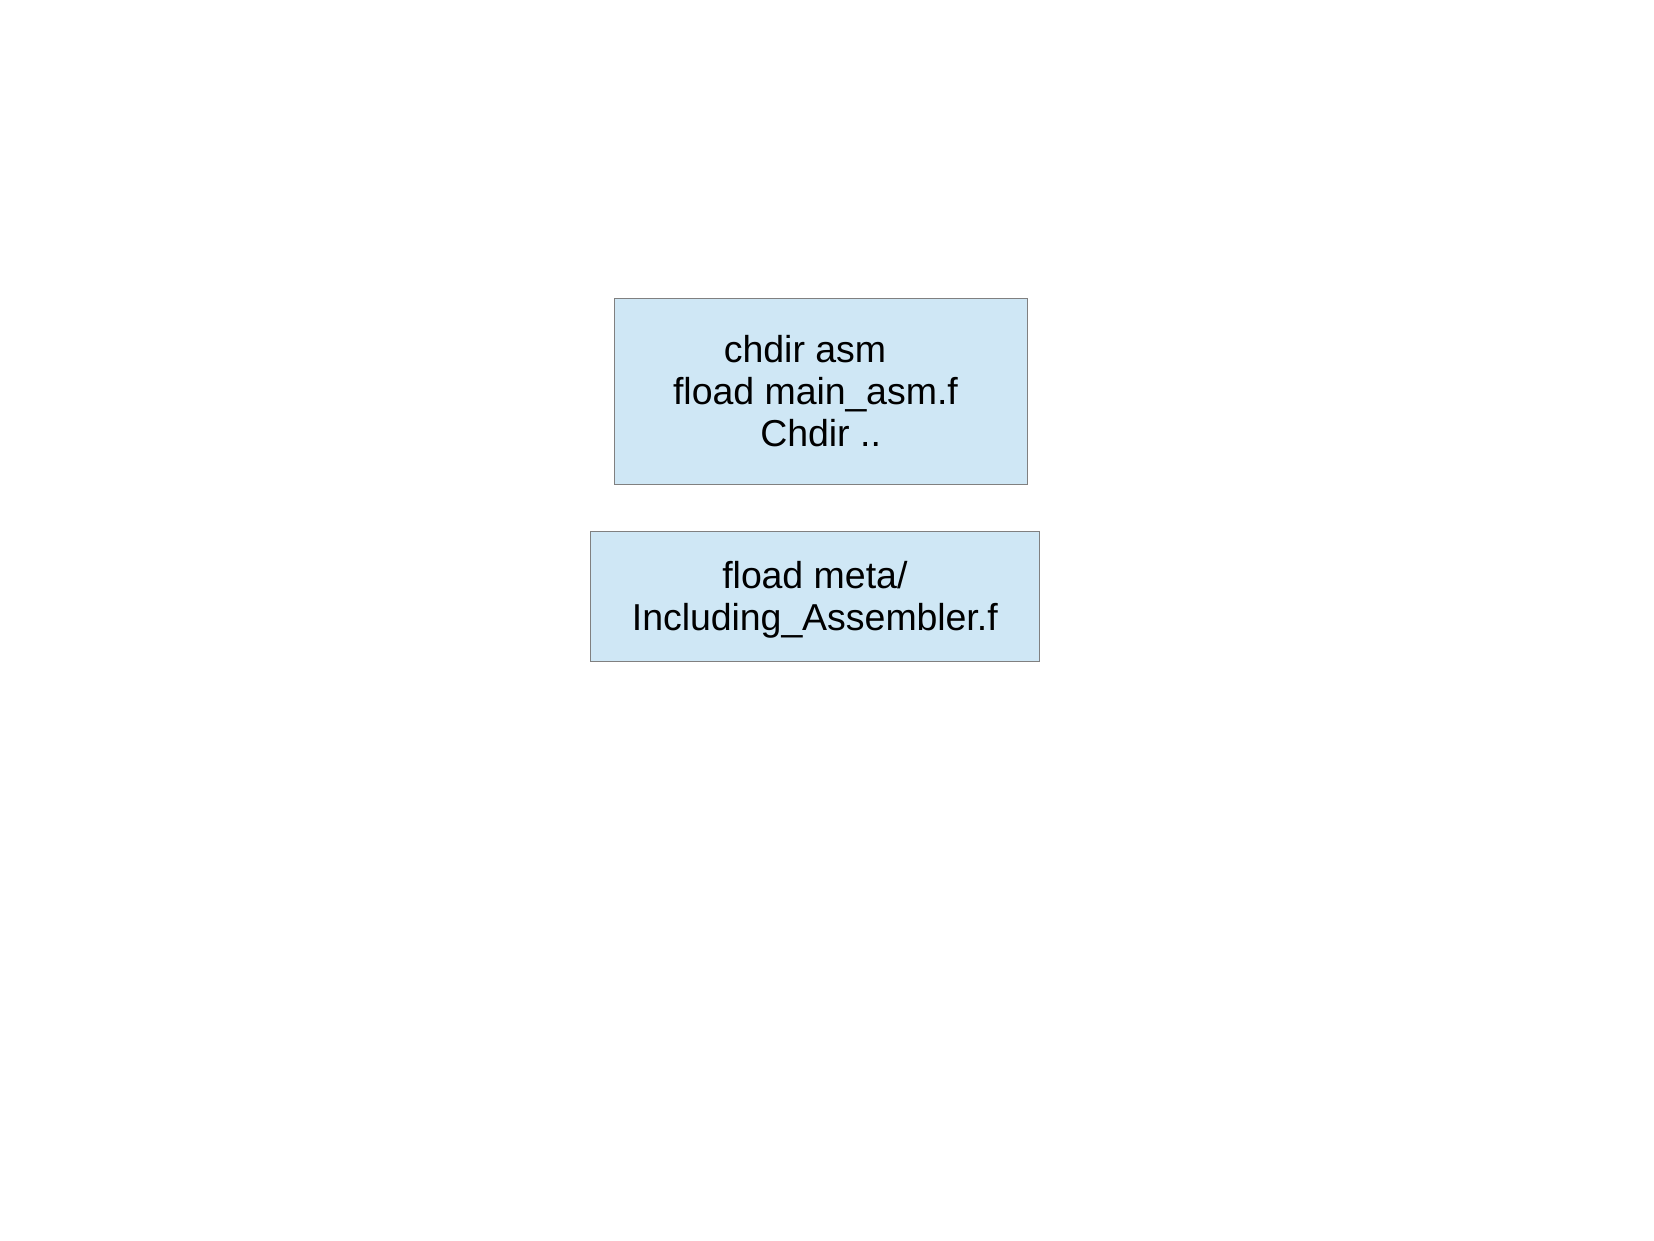

#
chdir asm
fload main_asm.f
Chdir ..
fload meta/
Including_Assembler.f